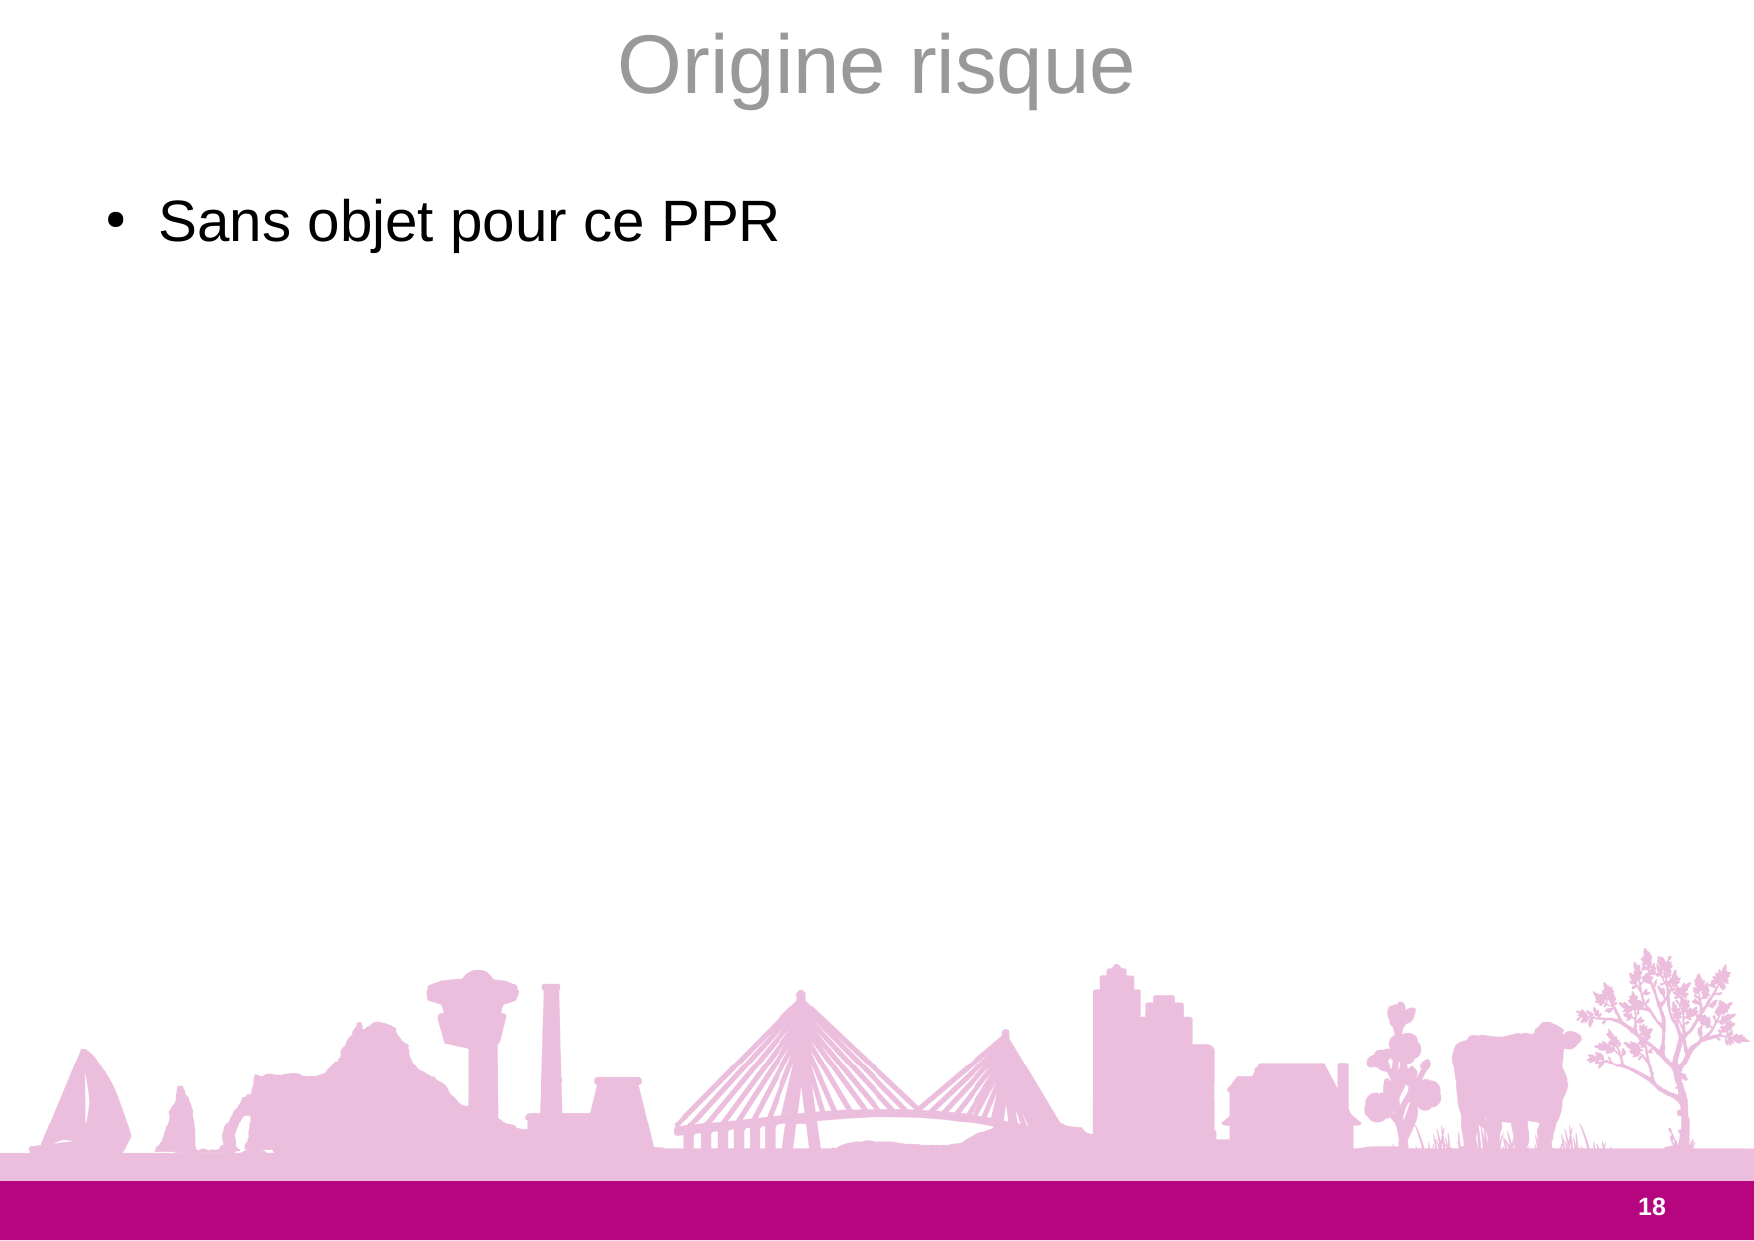

# Origine risque
Sans objet pour ce PPR
18